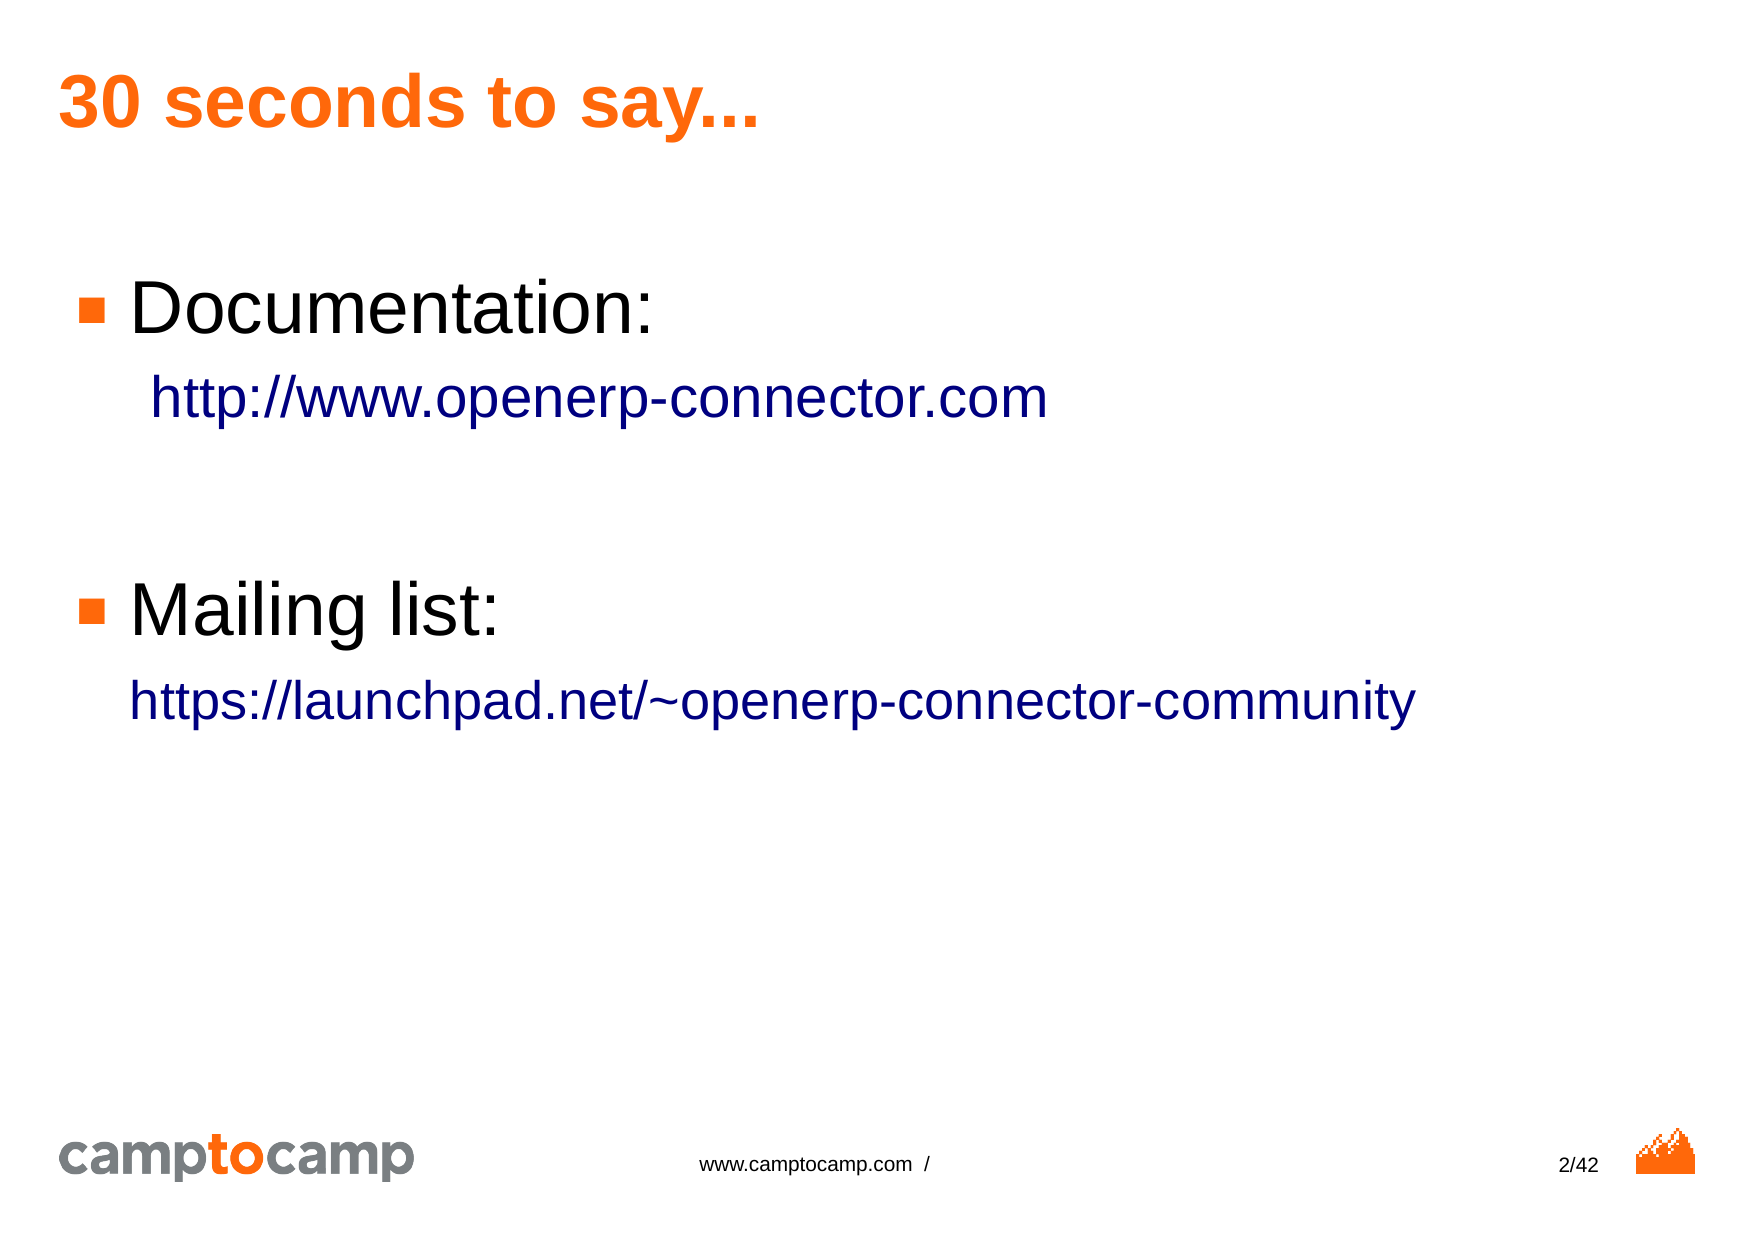

# 30 seconds to say...
Documentation:
 http://www.openerp-connector.com
Mailing list:
https://launchpad.net/~openerp-connector-community